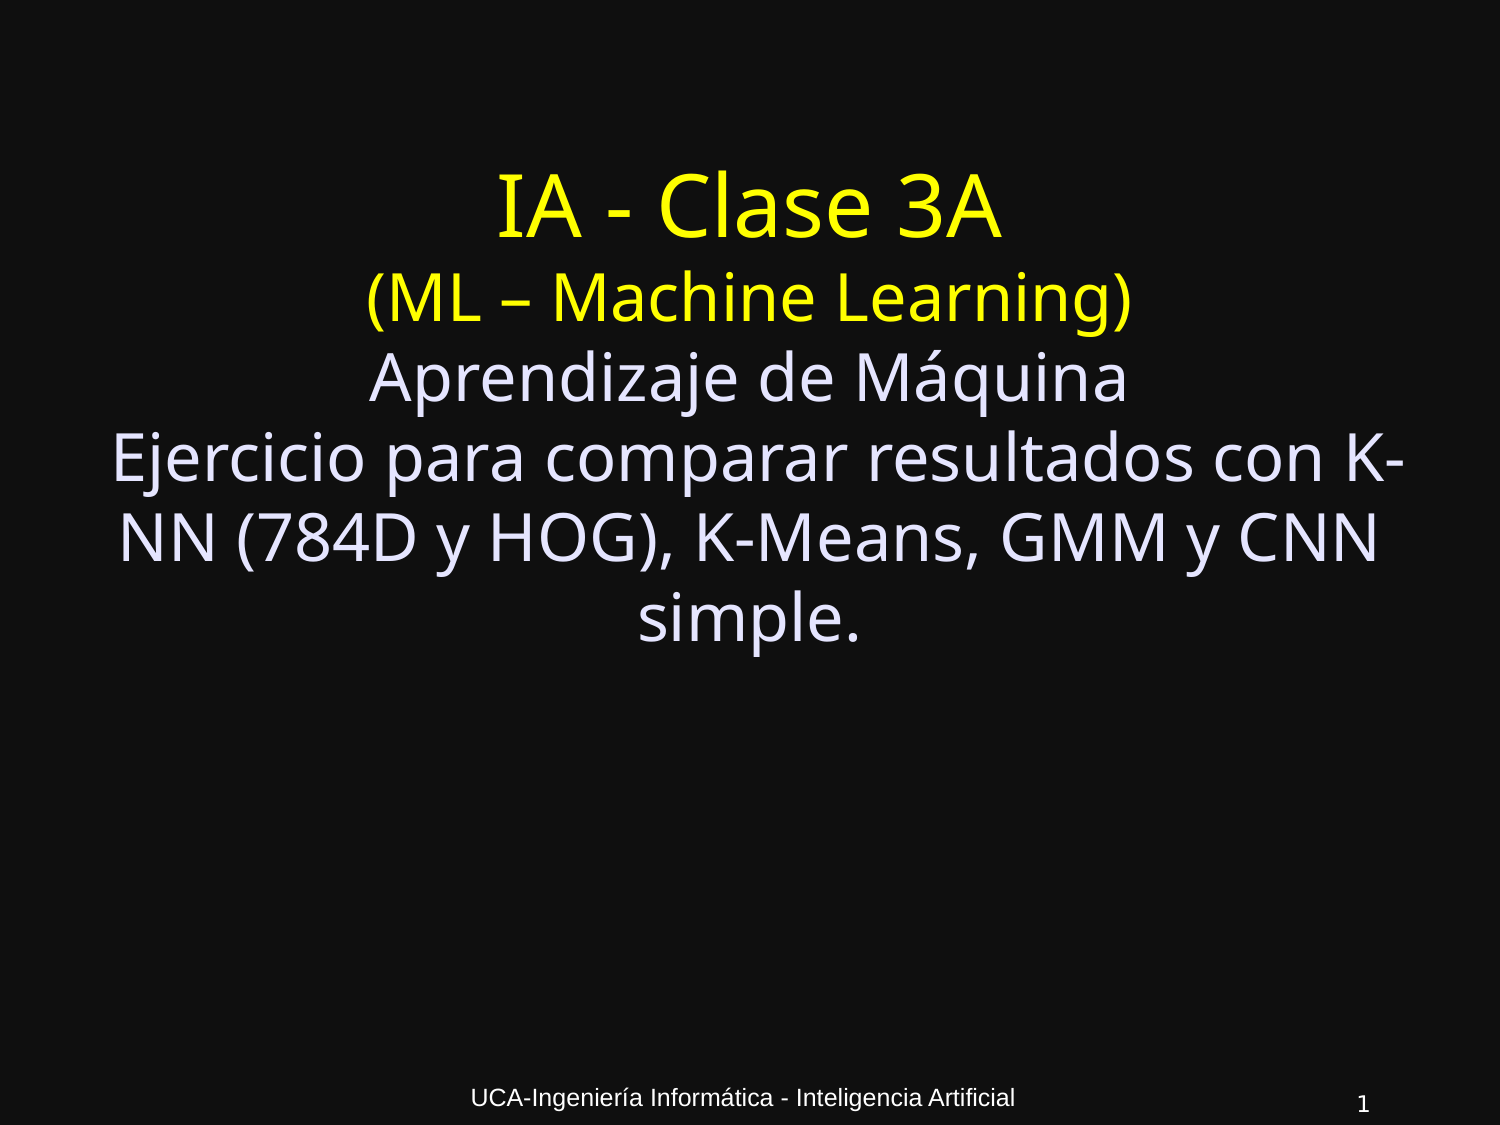

# IA - Clase 3A (ML – Machine Learning) Aprendizaje de Máquina Ejercicio para comparar resultados con K-NN (784D y HOG), K-Means, GMM y CNN simple.